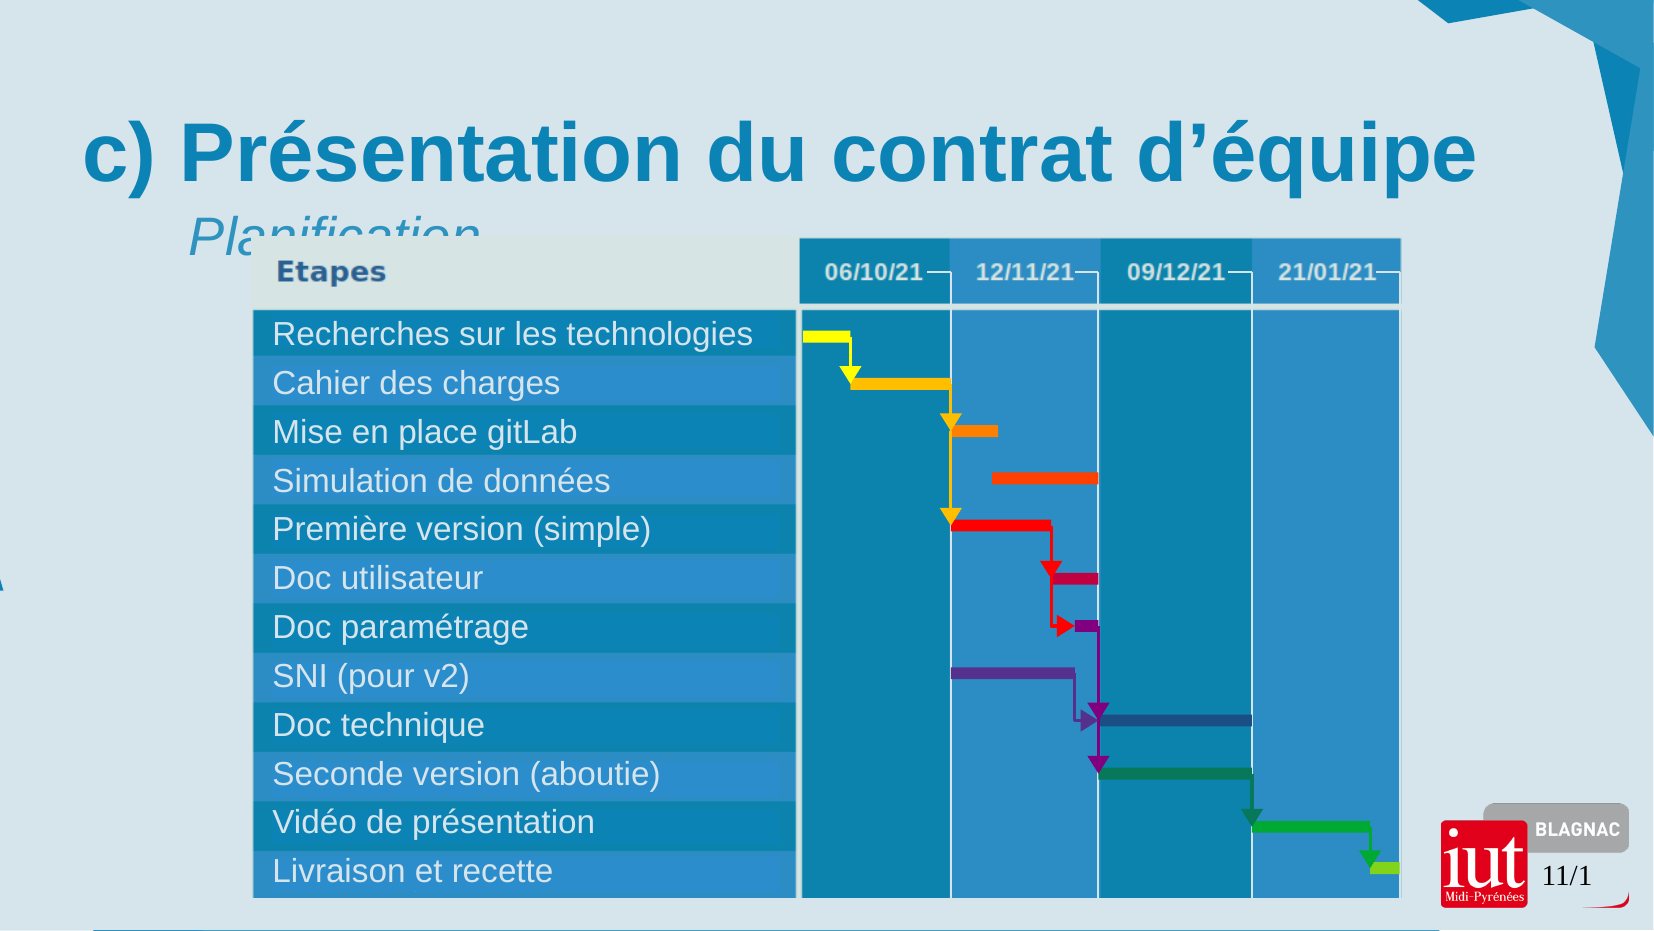

# c) Présentation du contrat d’équipe
Planification
Recherches sur les technologies
Cahier des charges
Mise en place gitLab
Simulation de données
Première version (simple)
Doc utilisateur
Doc paramétrage
SNI (pour v2)
Doc technique
Seconde version (aboutie)
Vidéo de présentation
Livraison et recette
11